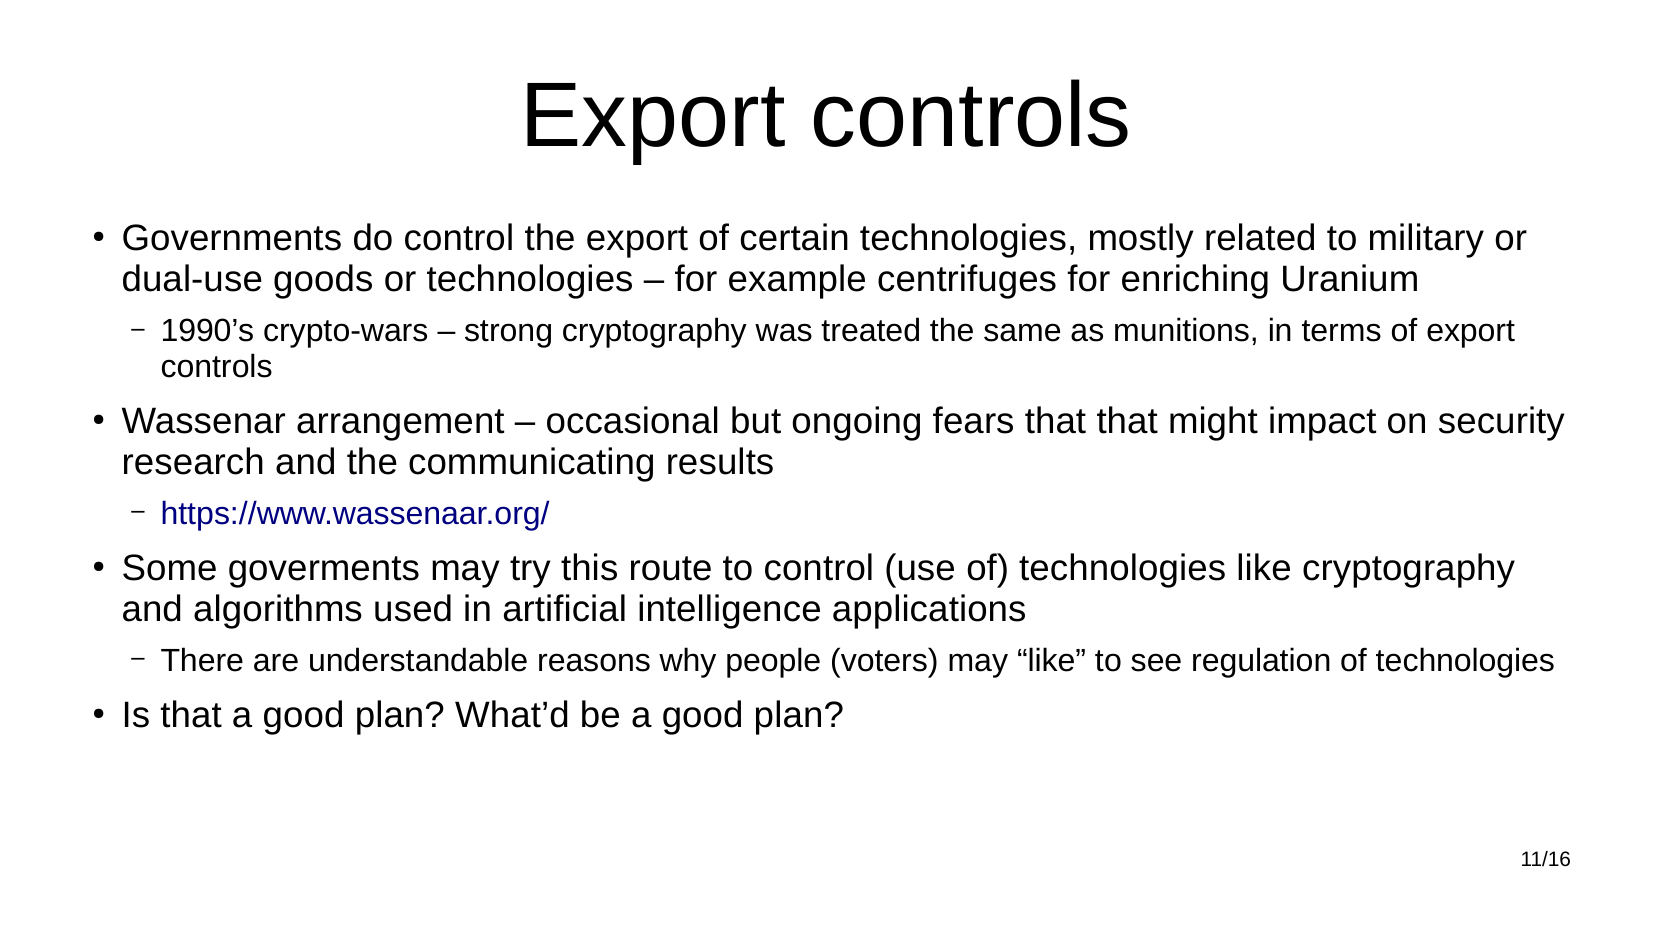

# Export controls
Governments do control the export of certain technologies, mostly related to military or dual-use goods or technologies – for example centrifuges for enriching Uranium
1990’s crypto-wars – strong cryptography was treated the same as munitions, in terms of export controls
Wassenar arrangement – occasional but ongoing fears that that might impact on security research and the communicating results
https://www.wassenaar.org/
Some goverments may try this route to control (use of) technologies like cryptography and algorithms used in artificial intelligence applications
There are understandable reasons why people (voters) may “like” to see regulation of technologies
Is that a good plan? What’d be a good plan?
11